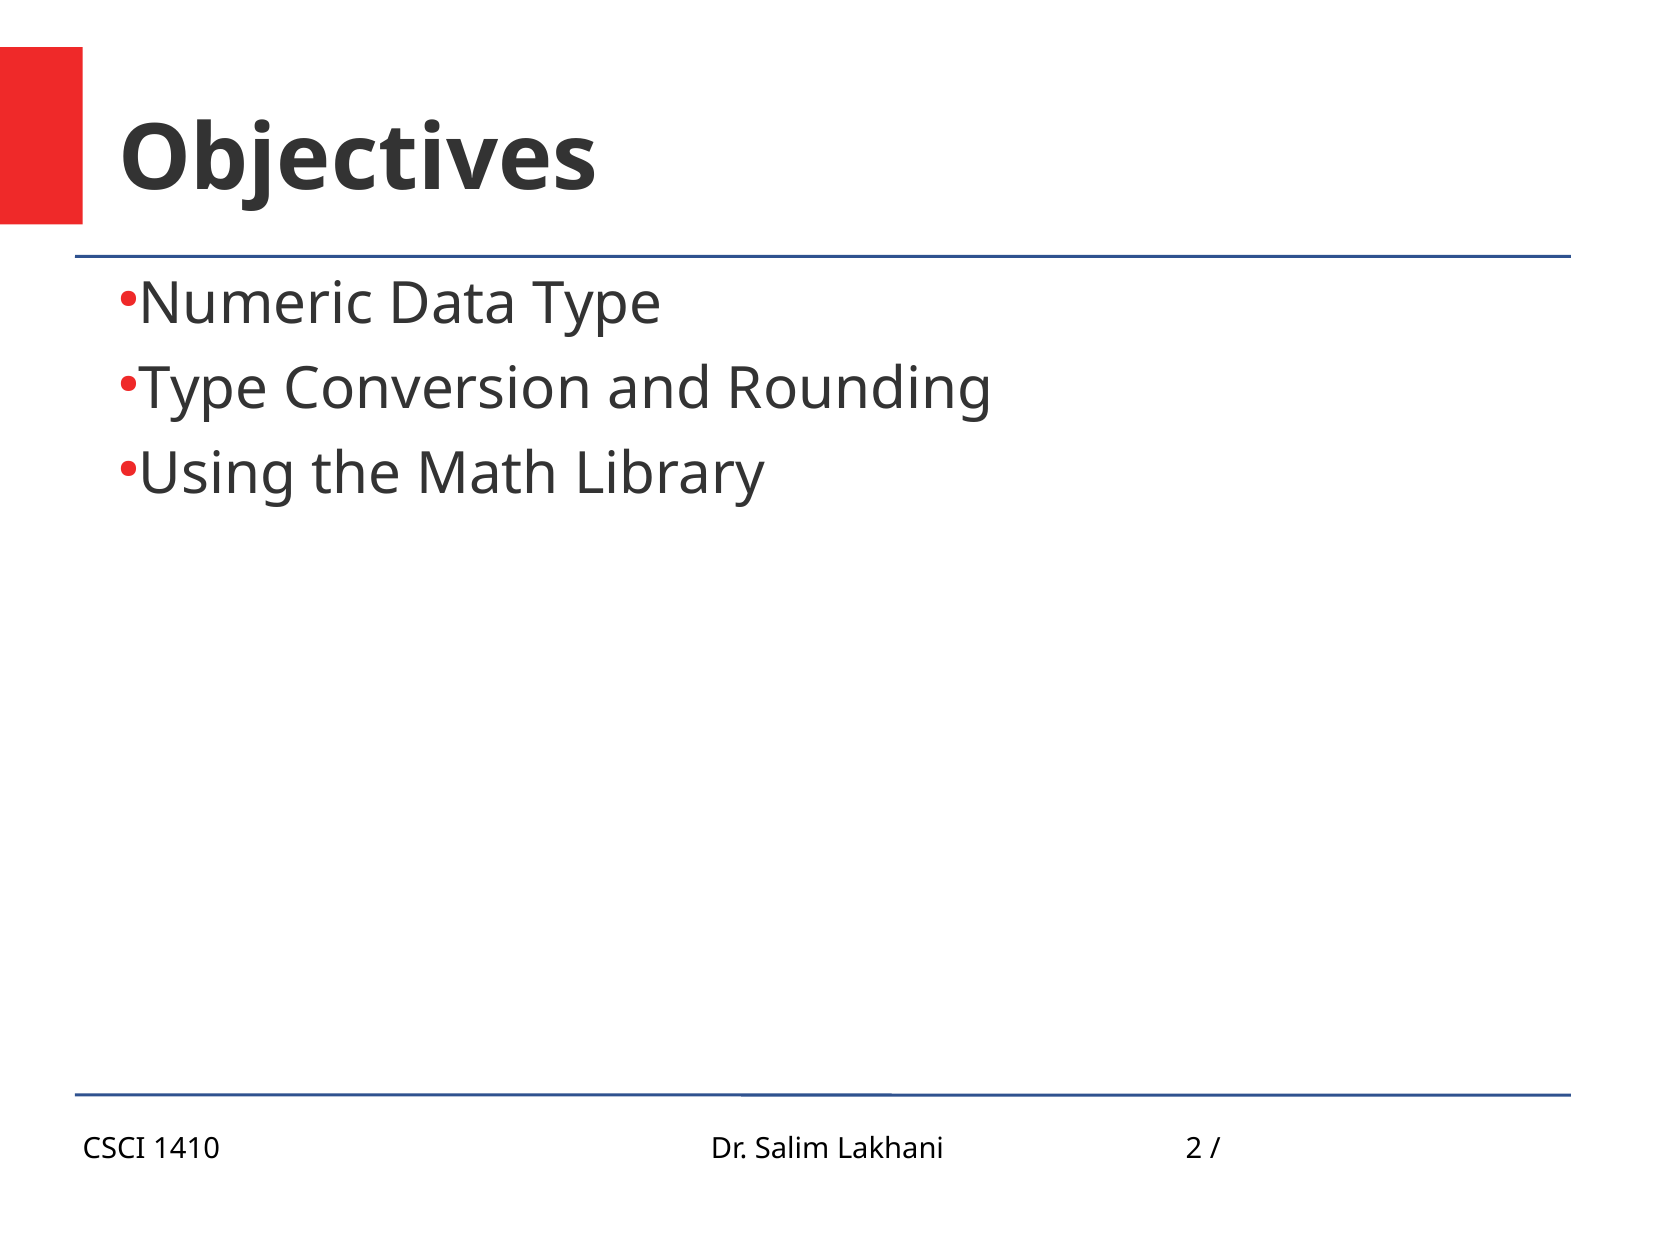

# Objectives
Numeric Data Type
Type Conversion and Rounding
Using the Math Library
CSCI 1410
Dr. Salim Lakhani
1 /